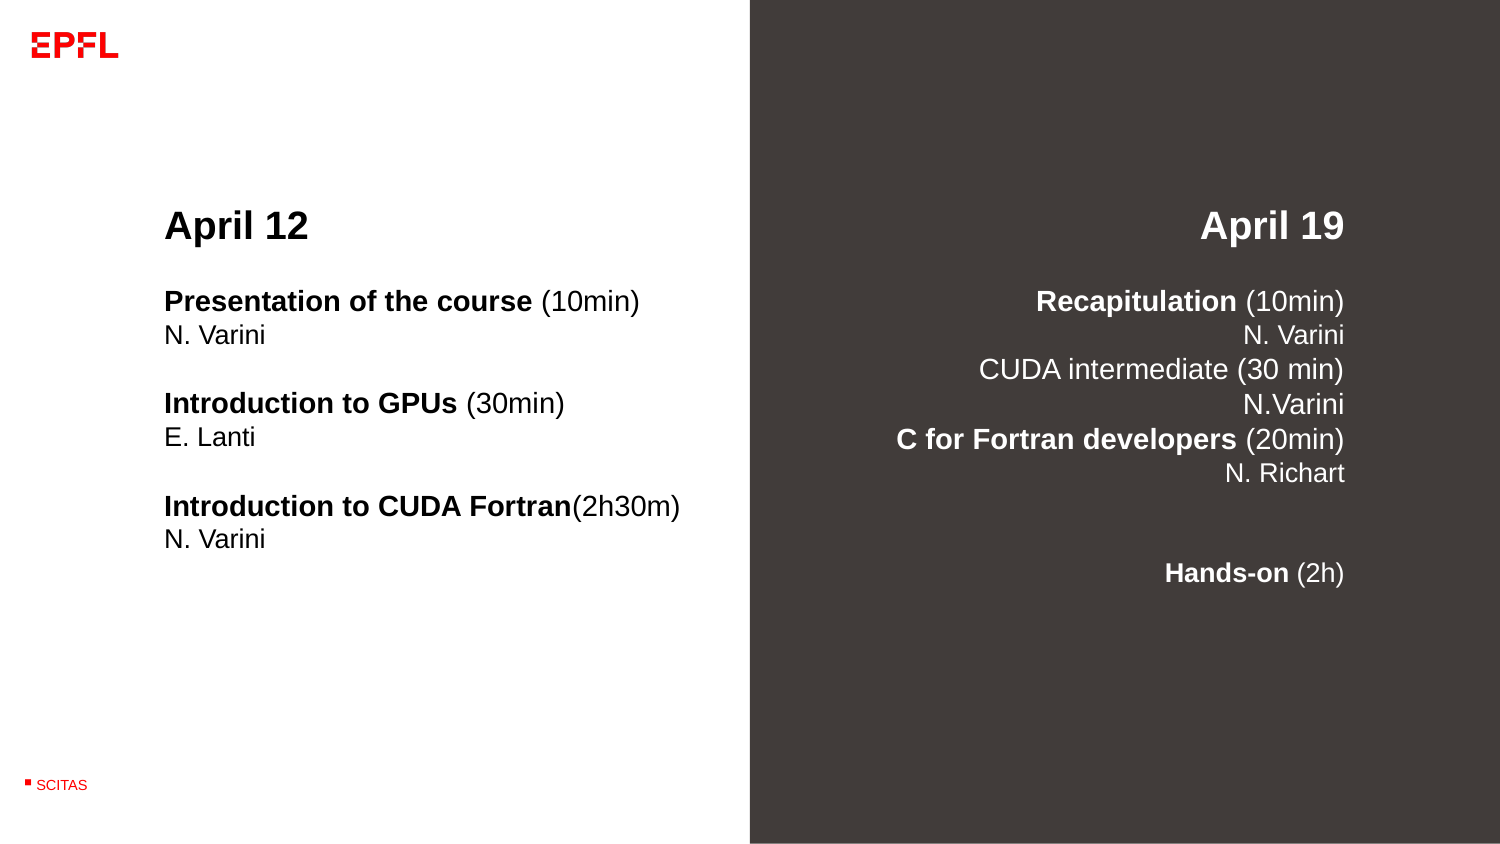

April 12
Presentation of the course (10min)
N. Varini
Introduction to GPUs (30min)
E. Lanti
Introduction to CUDA Fortran(2h30m)
N. Varini
April 19
Recapitulation (10min)
N. Varini
CUDA intermediate (30 min)
N.Varini
C for Fortran developers (20min)
N. Richart
Hands-on (2h)